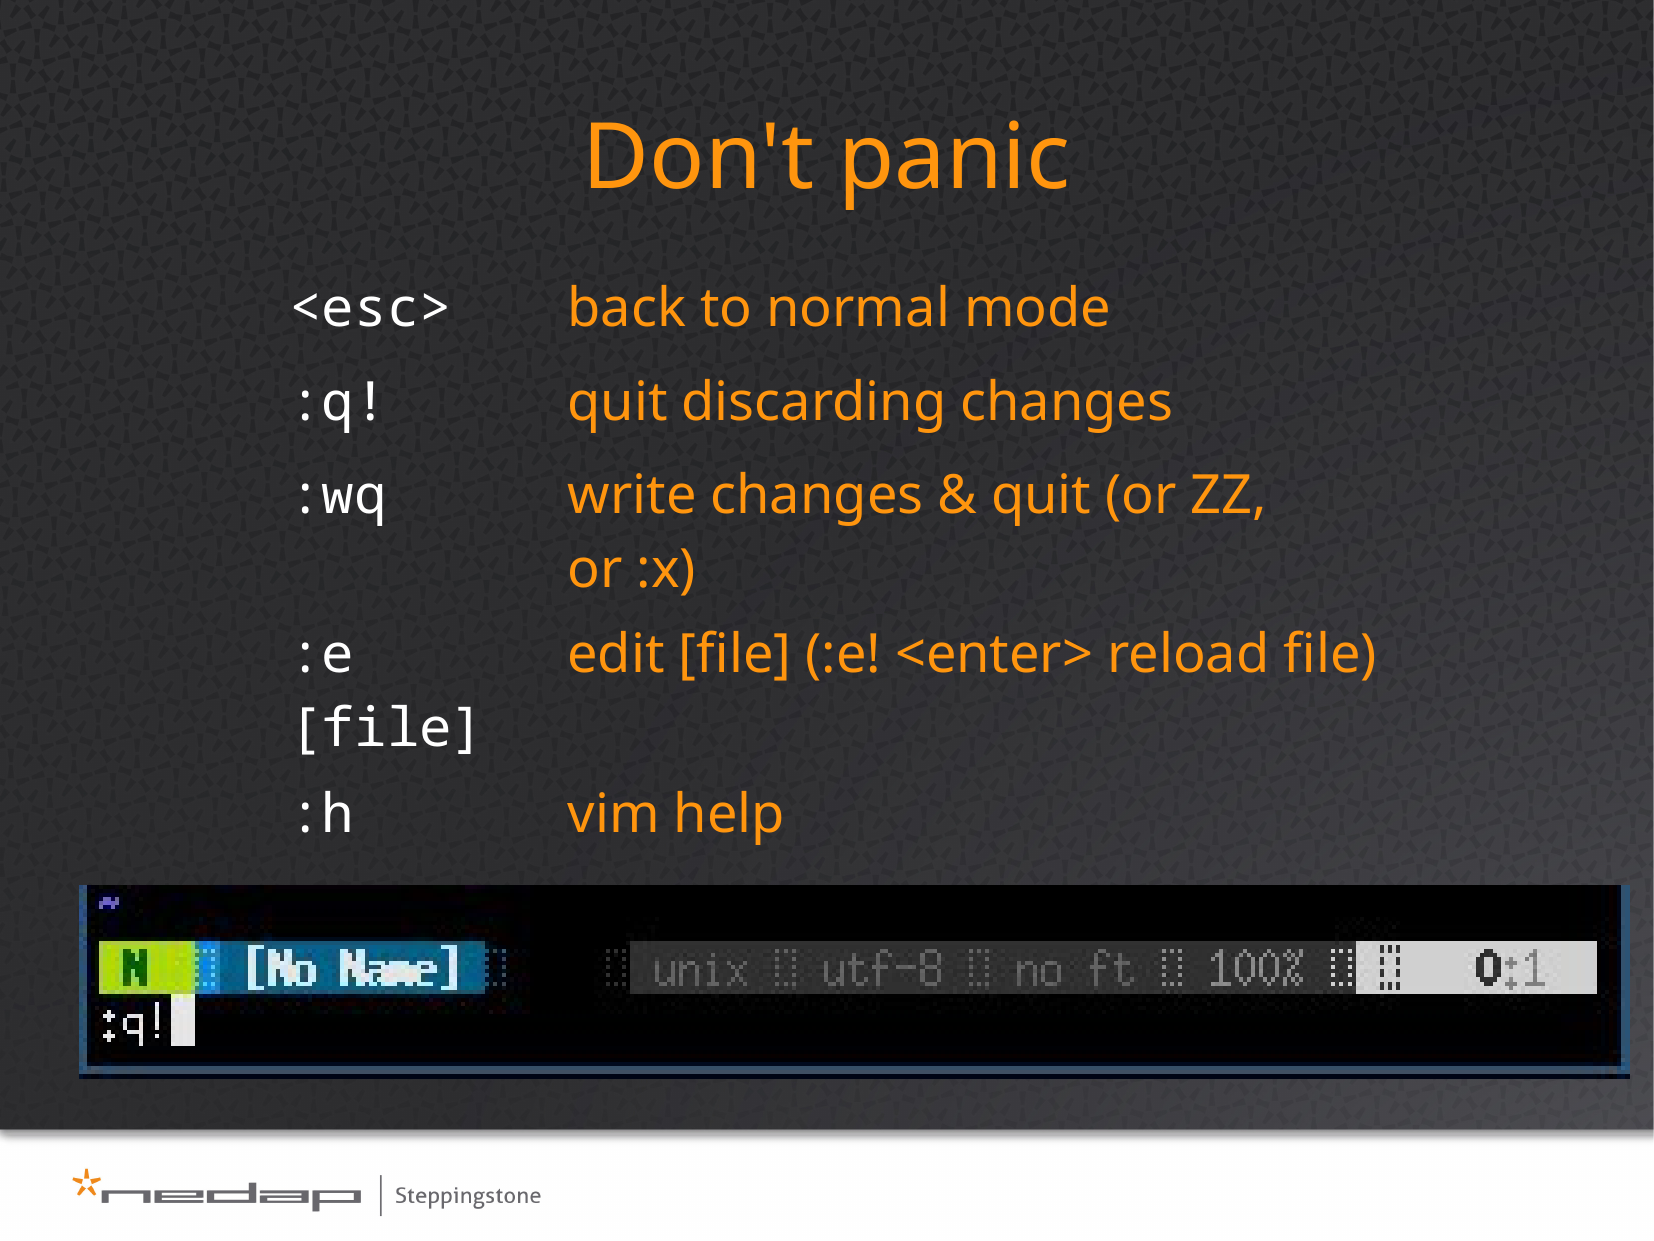

# Don't panic
| <esc> | back to normal mode |
| --- | --- |
| :q! | quit discarding changes |
| :wq | write changes & quit (or ZZ, or :x) |
| :e [file] | edit [file] (:e! <enter> reload file) |
| :h | vim help |